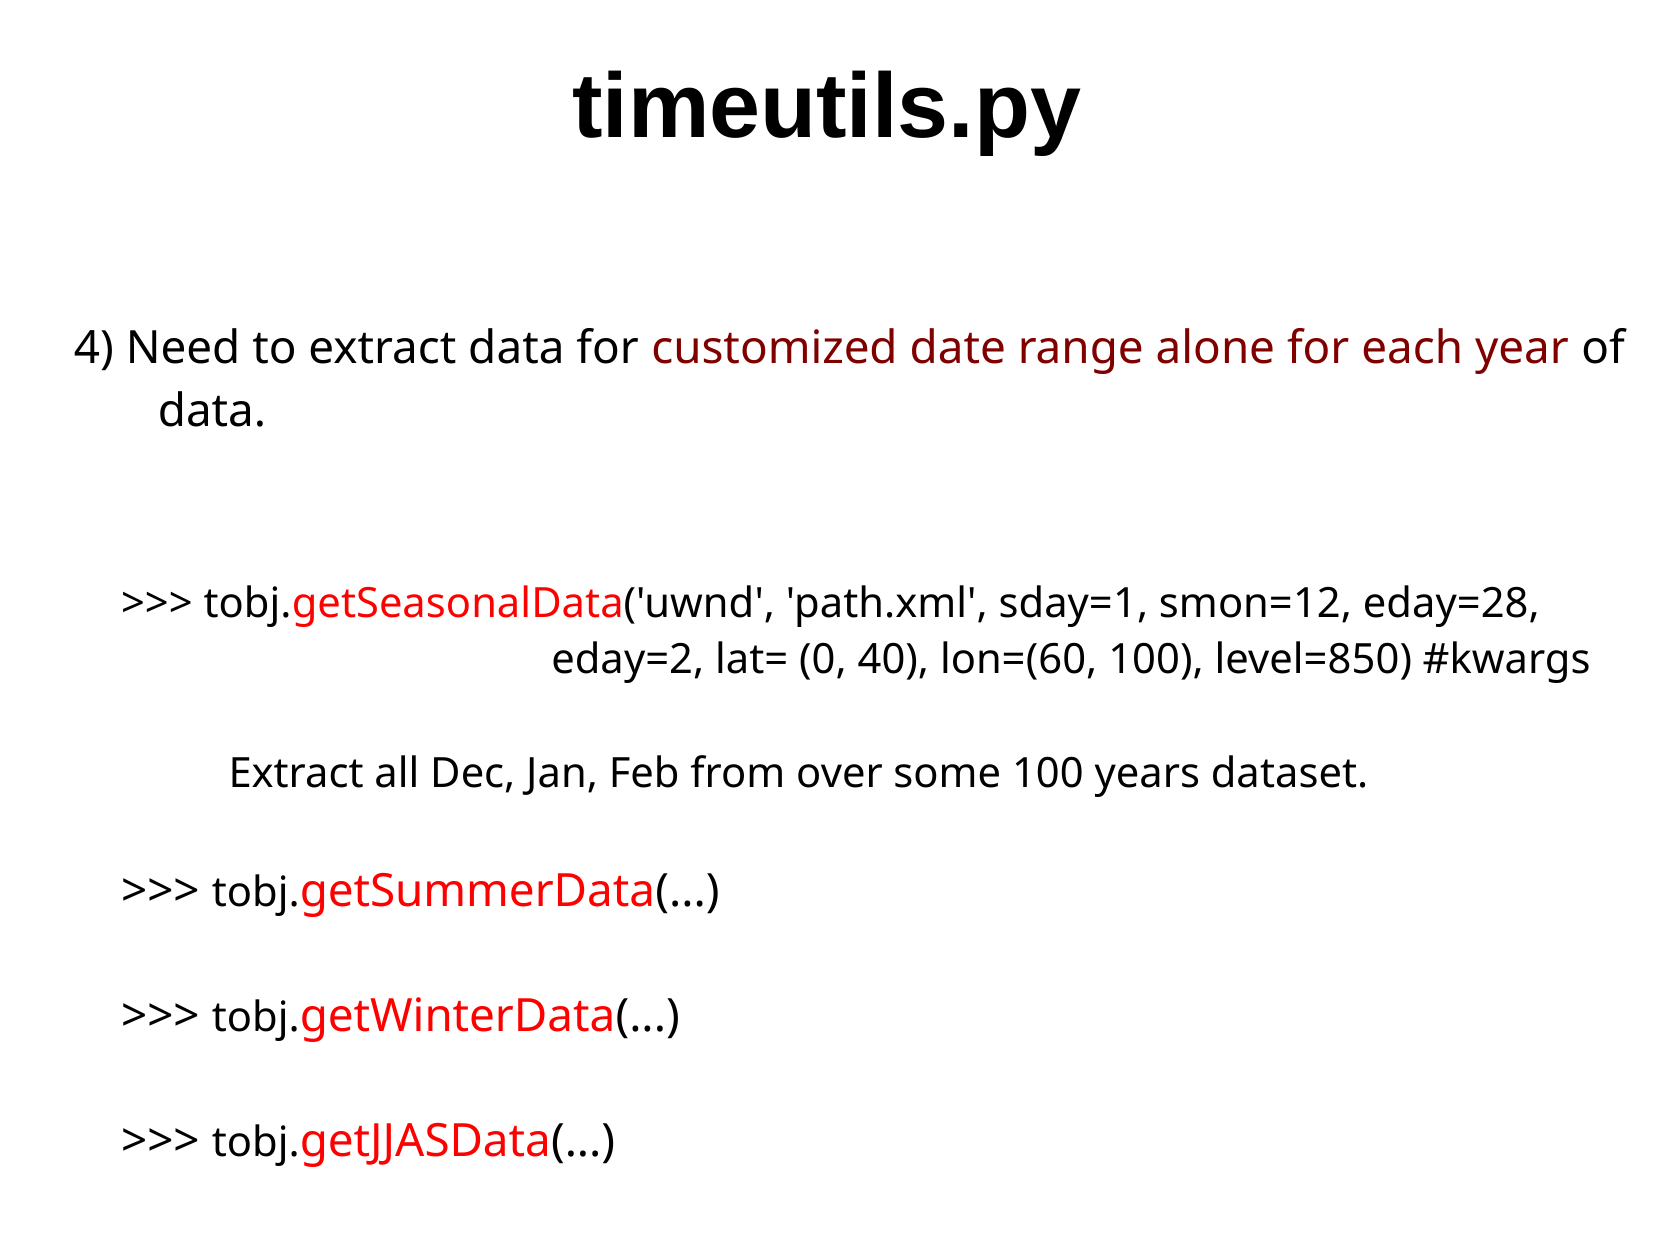

# timeutils.py
4) Need to extract data for customized date range alone for each year of data.
>>> tobj.getSeasonalData('uwnd', 'path.xml', sday=1, smon=12, eday=28, eday=2, lat= (0, 40), lon=(60, 100), level=850) #kwargs
 Extract all Dec, Jan, Feb from over some 100 years dataset.
>>> tobj.getSummerData(...)
>>> tobj.getWinterData(...)
>>> tobj.getJJASData(...)